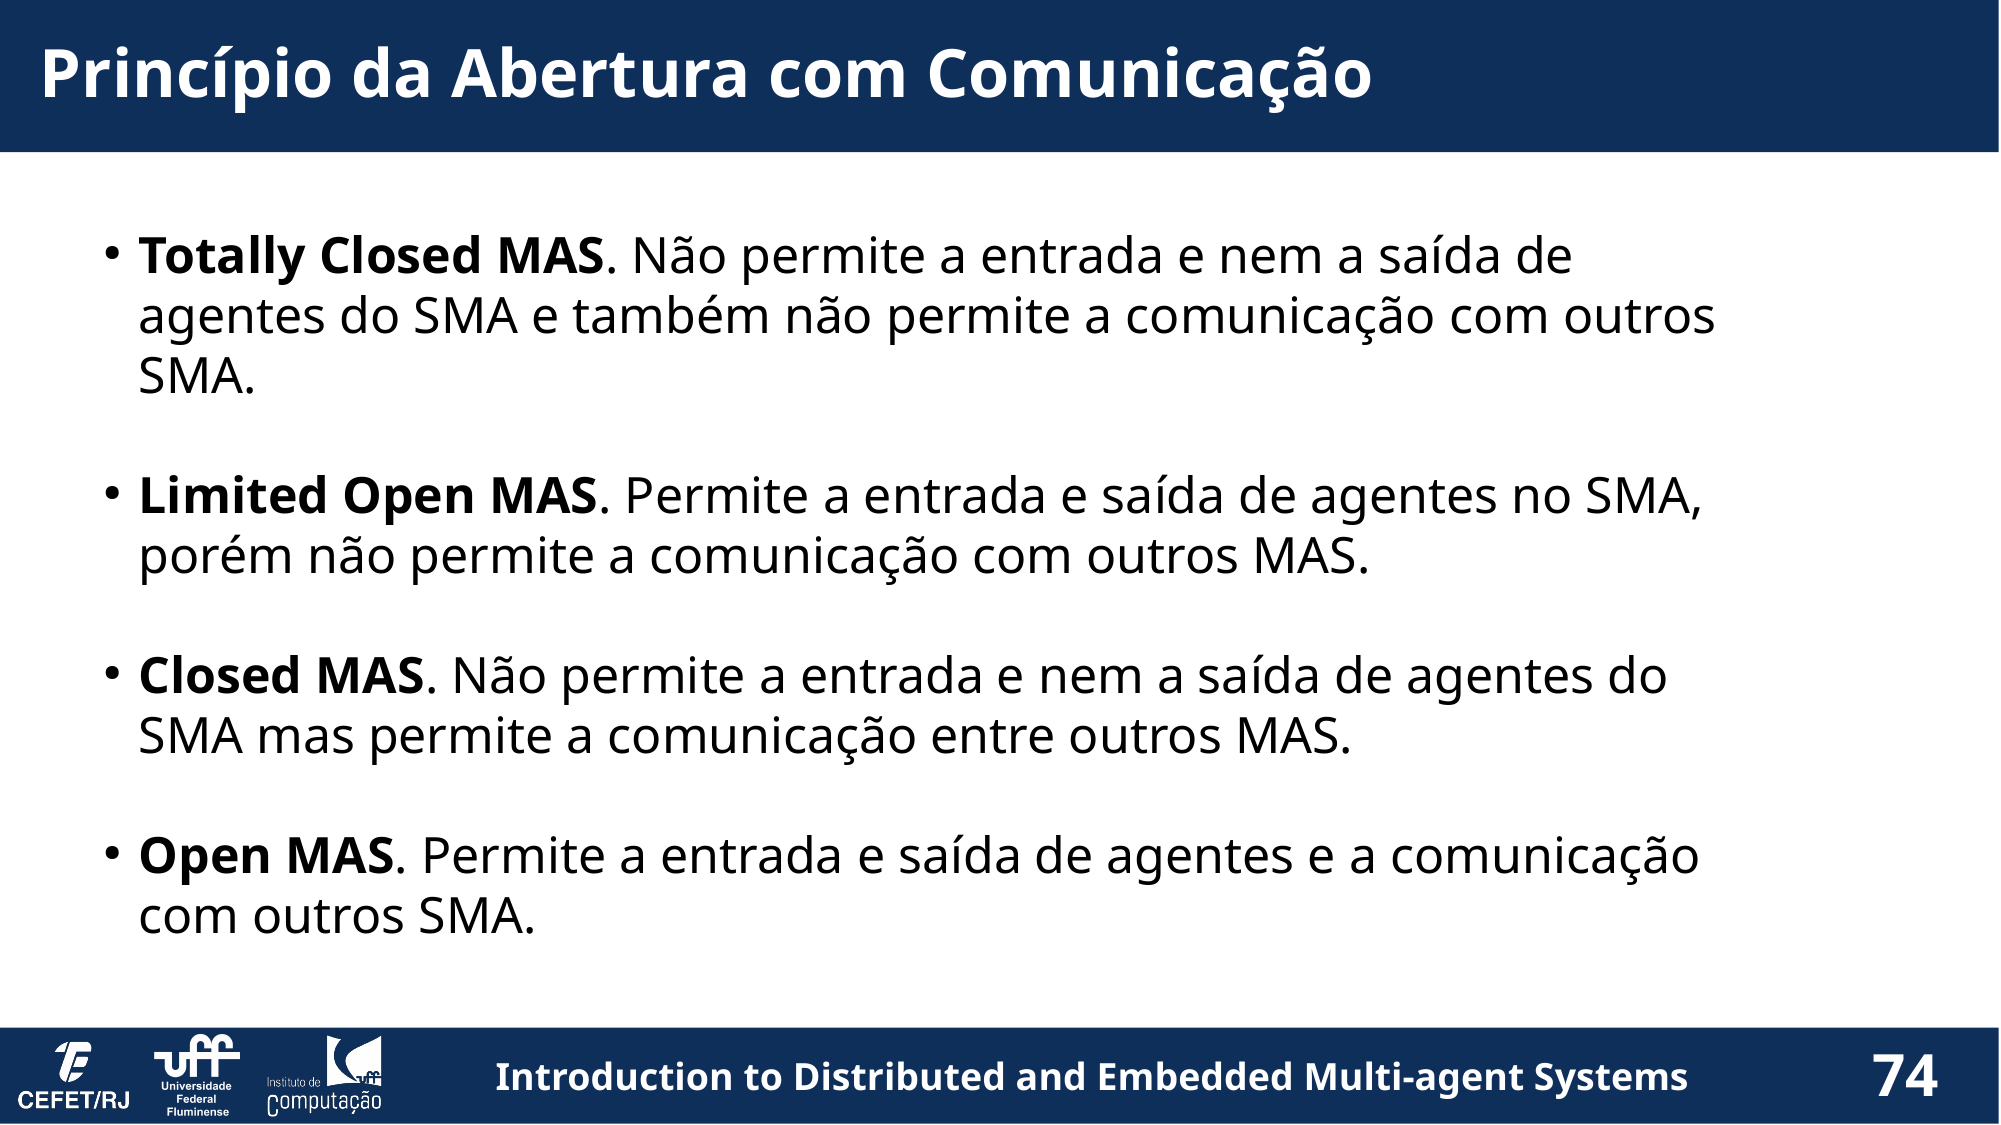

Princípio da Abertura com Comunicação
Totally Closed MAS. Não permite a entrada e nem a saída de agentes do SMA e também não permite a comunicação com outros SMA.
Limited Open MAS. Permite a entrada e saída de agentes no SMA, porém não permite a comunicação com outros MAS.
Closed MAS. Não permite a entrada e nem a saída de agentes do SMA mas permite a comunicação entre outros MAS.
Open MAS. Permite a entrada e saída de agentes e a comunicação com outros SMA.